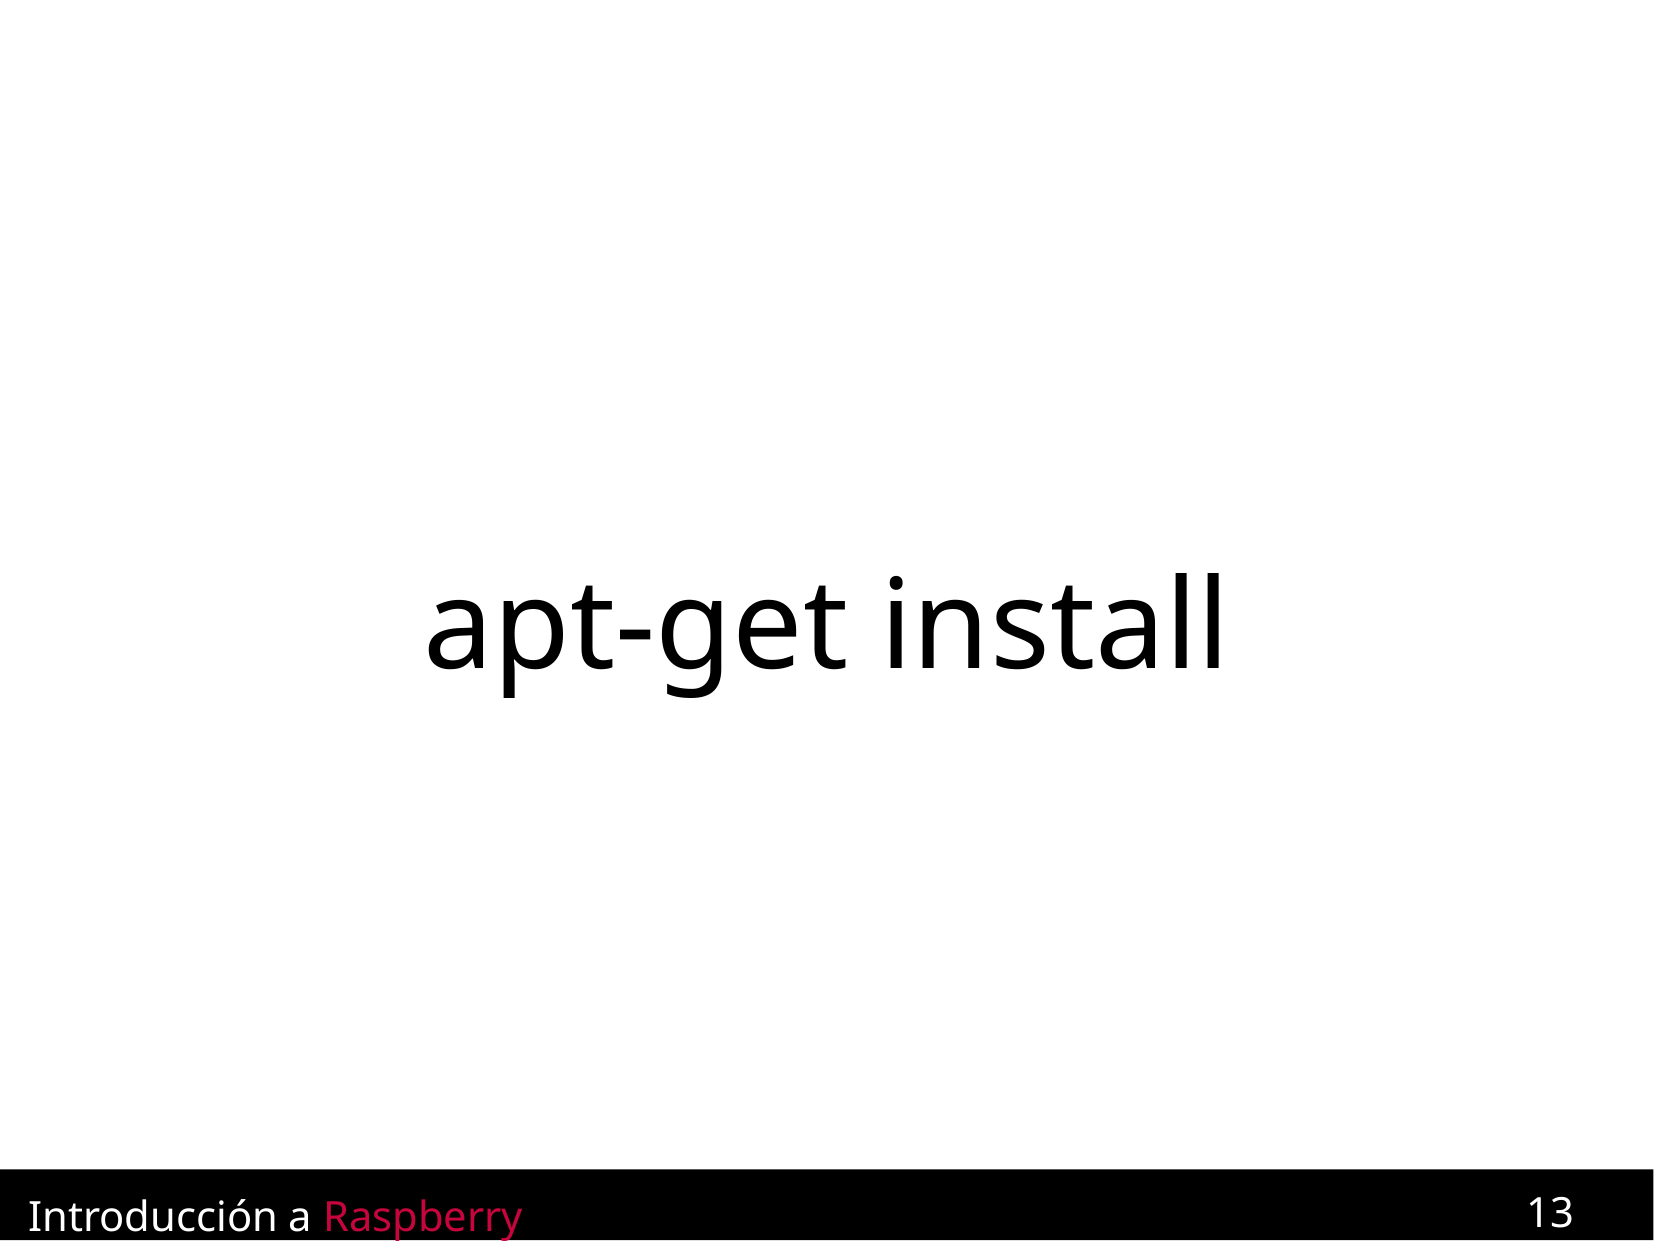

# apt-get install
Introducción a Raspberry Pi